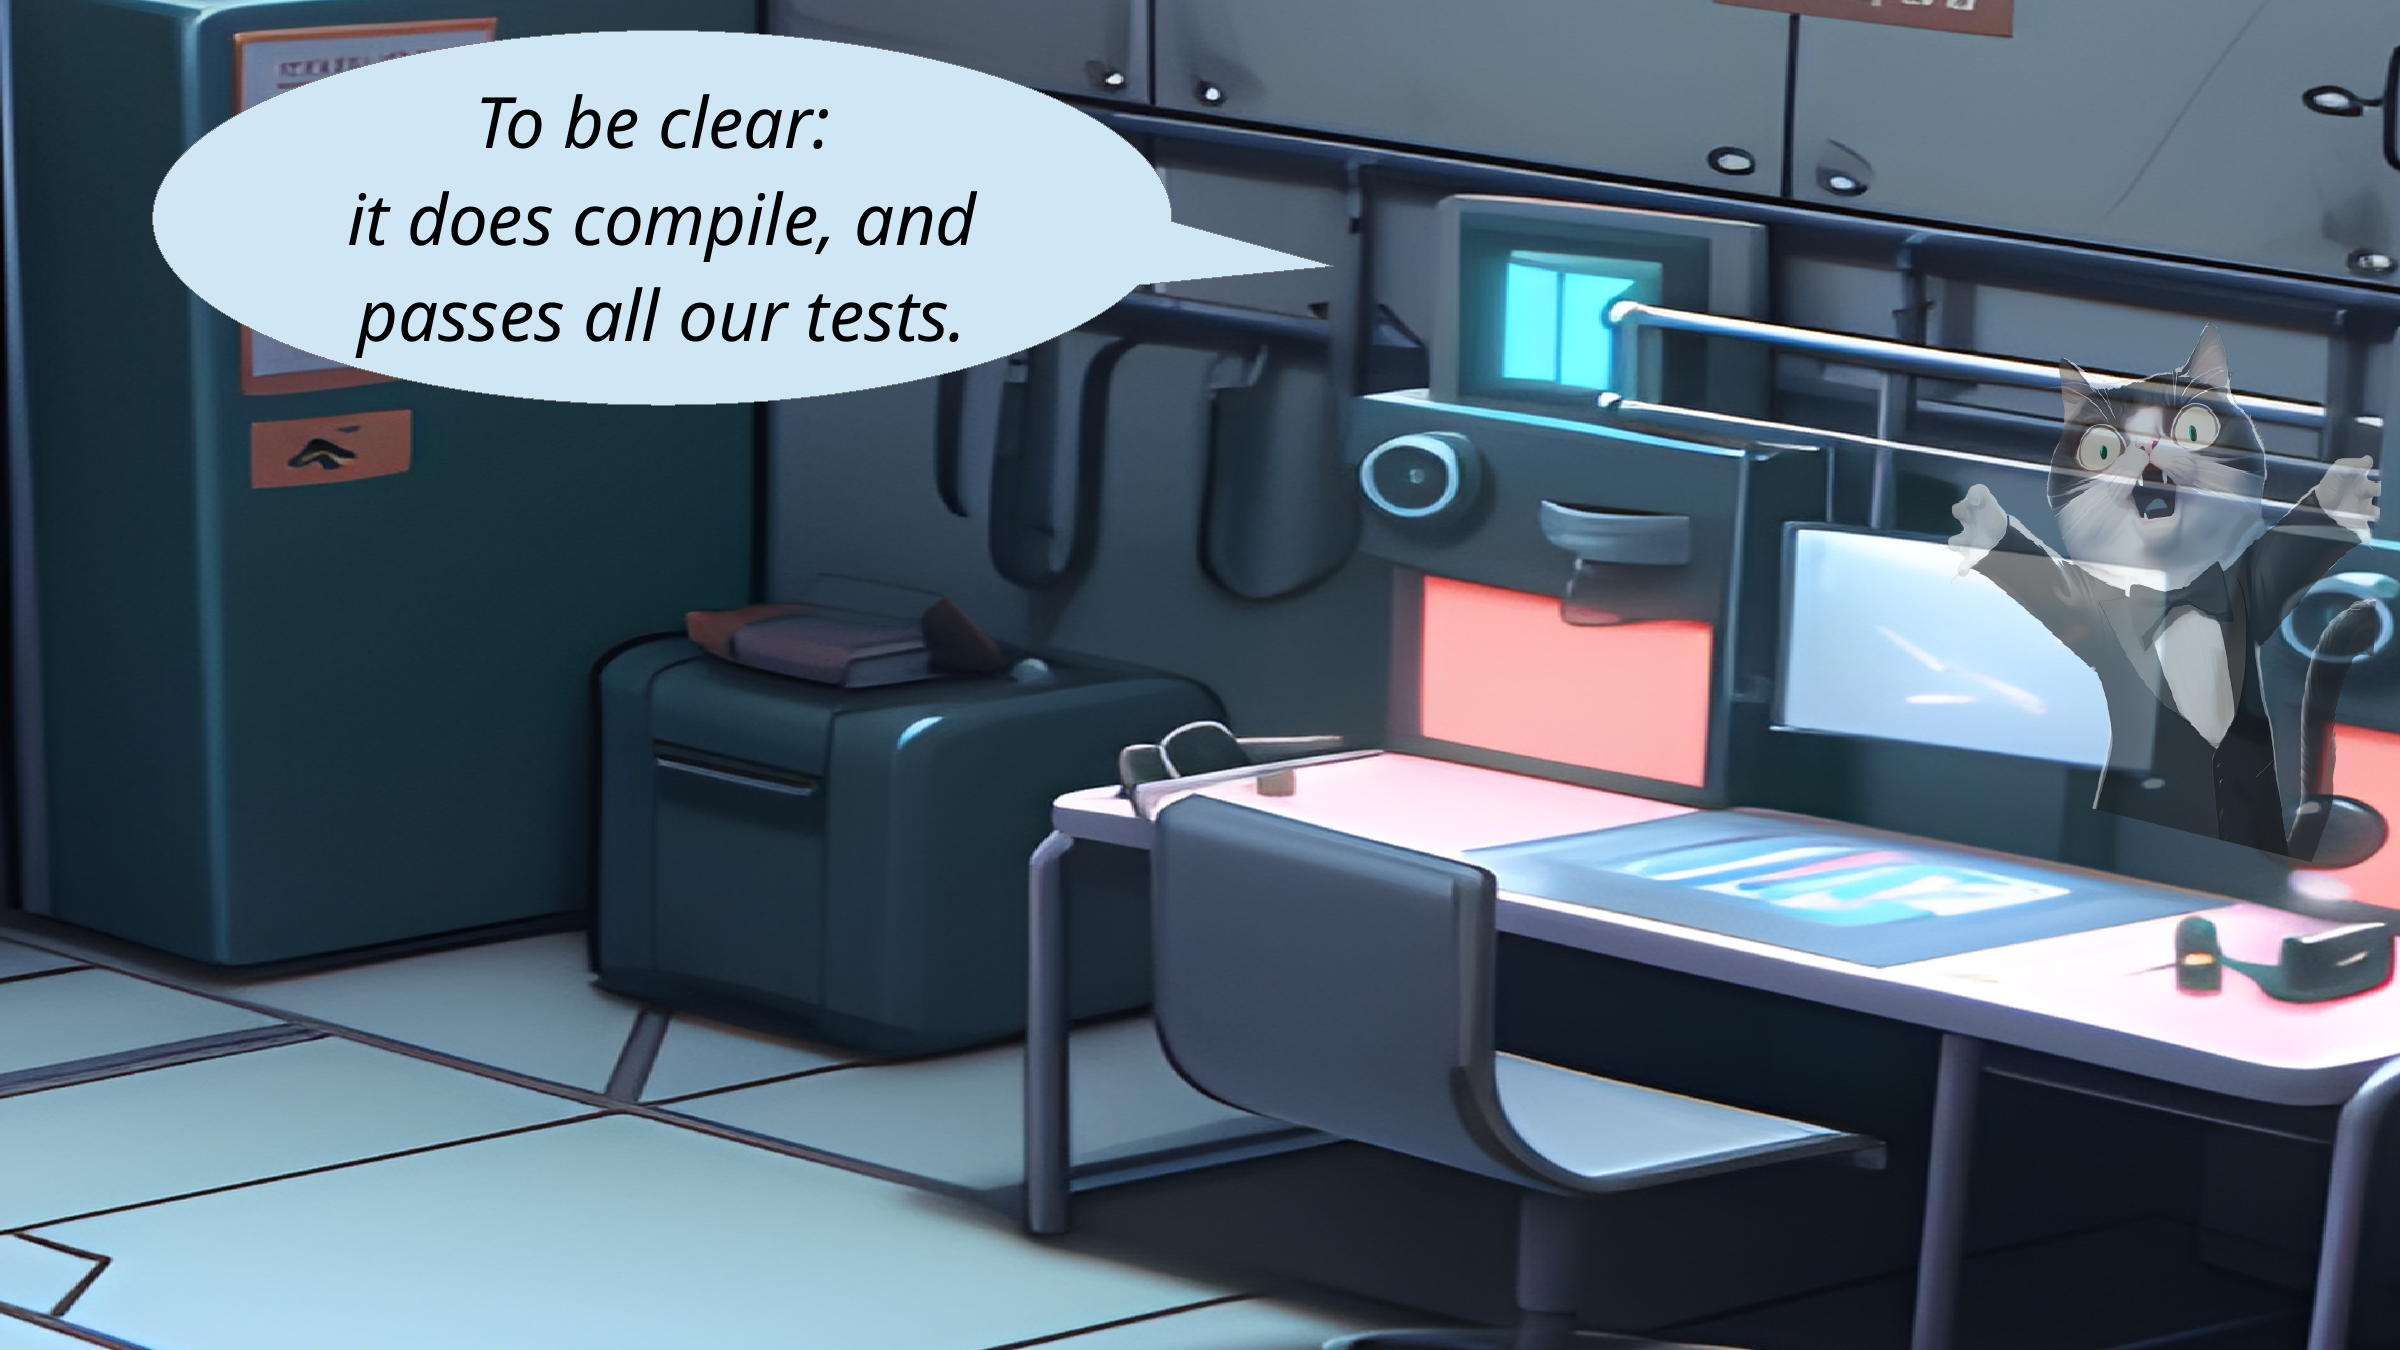

To be clear:
it does compile, and
passes all our tests.